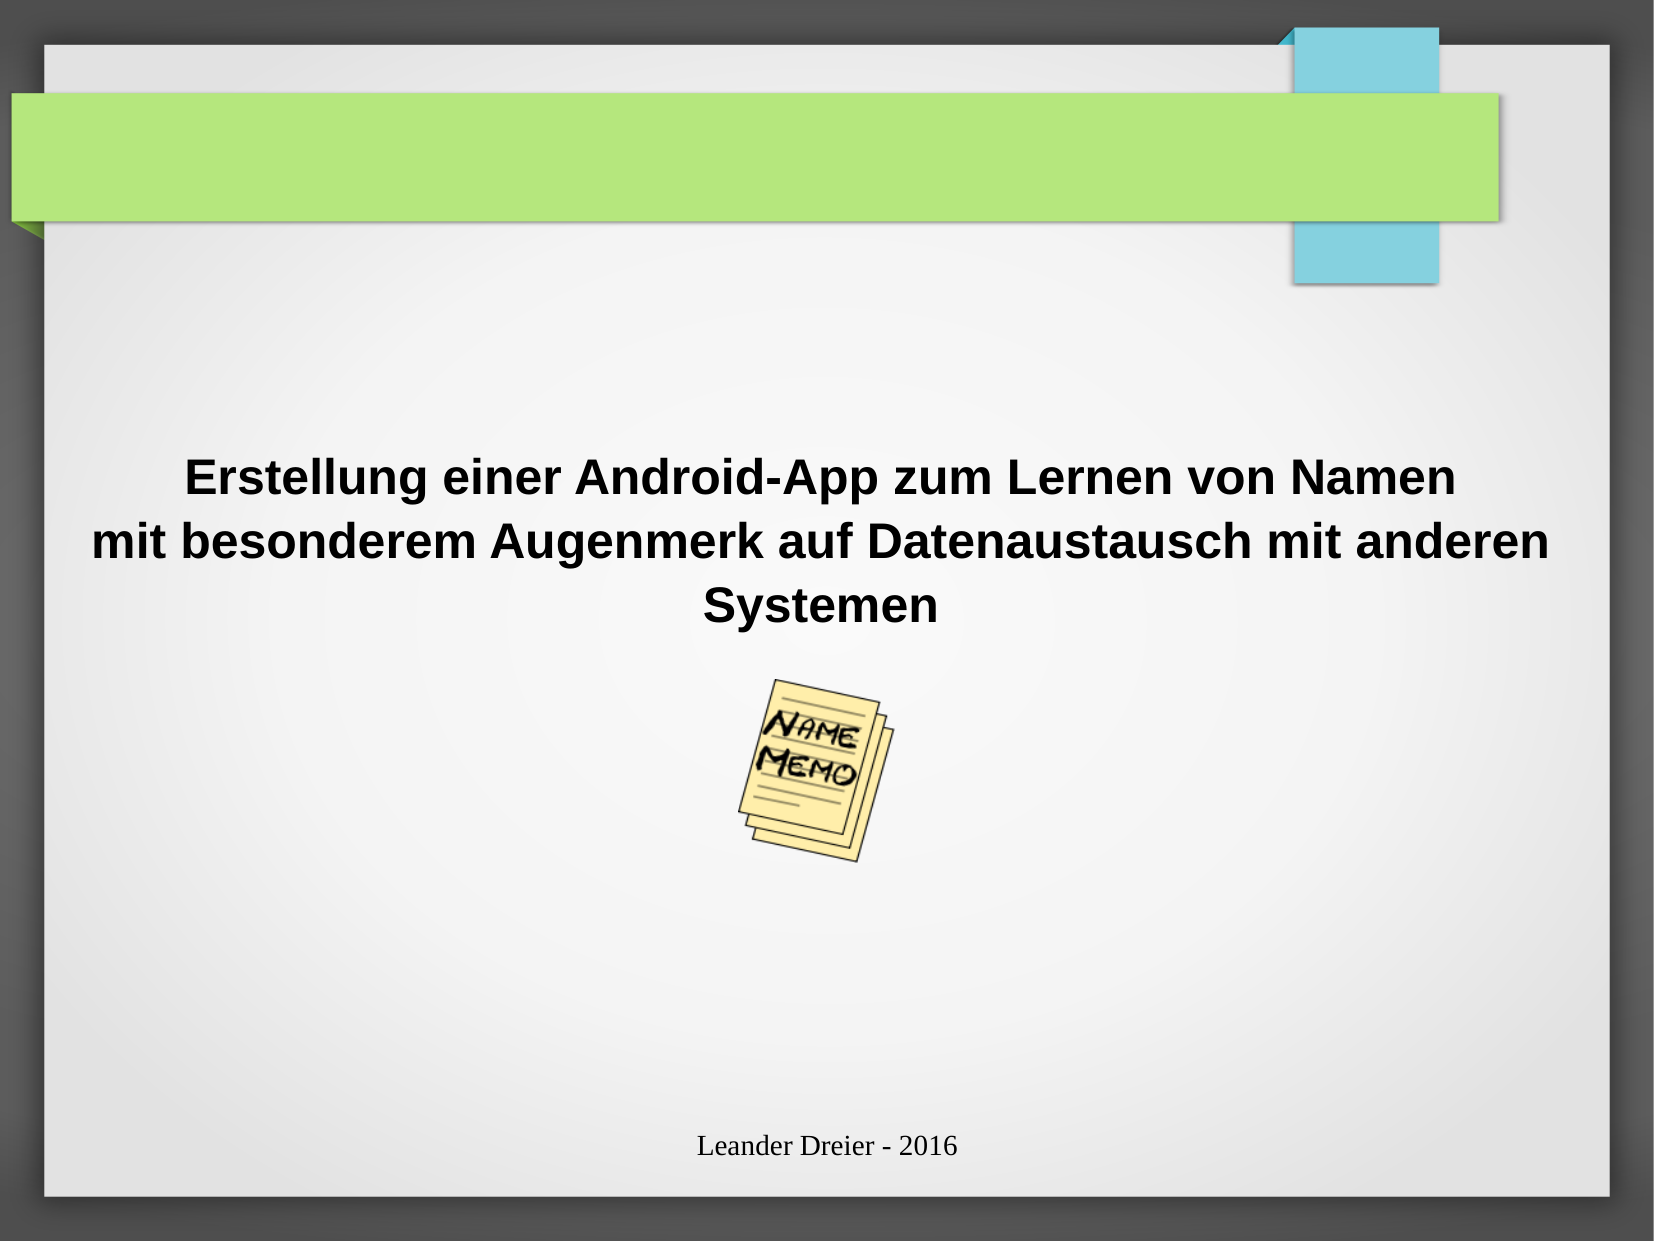

# Erstellung einer Android-App zum Lernen von Namen mit besonderem Augenmerk auf Datenaustausch mit anderen Systemen
Leander Dreier - 2016